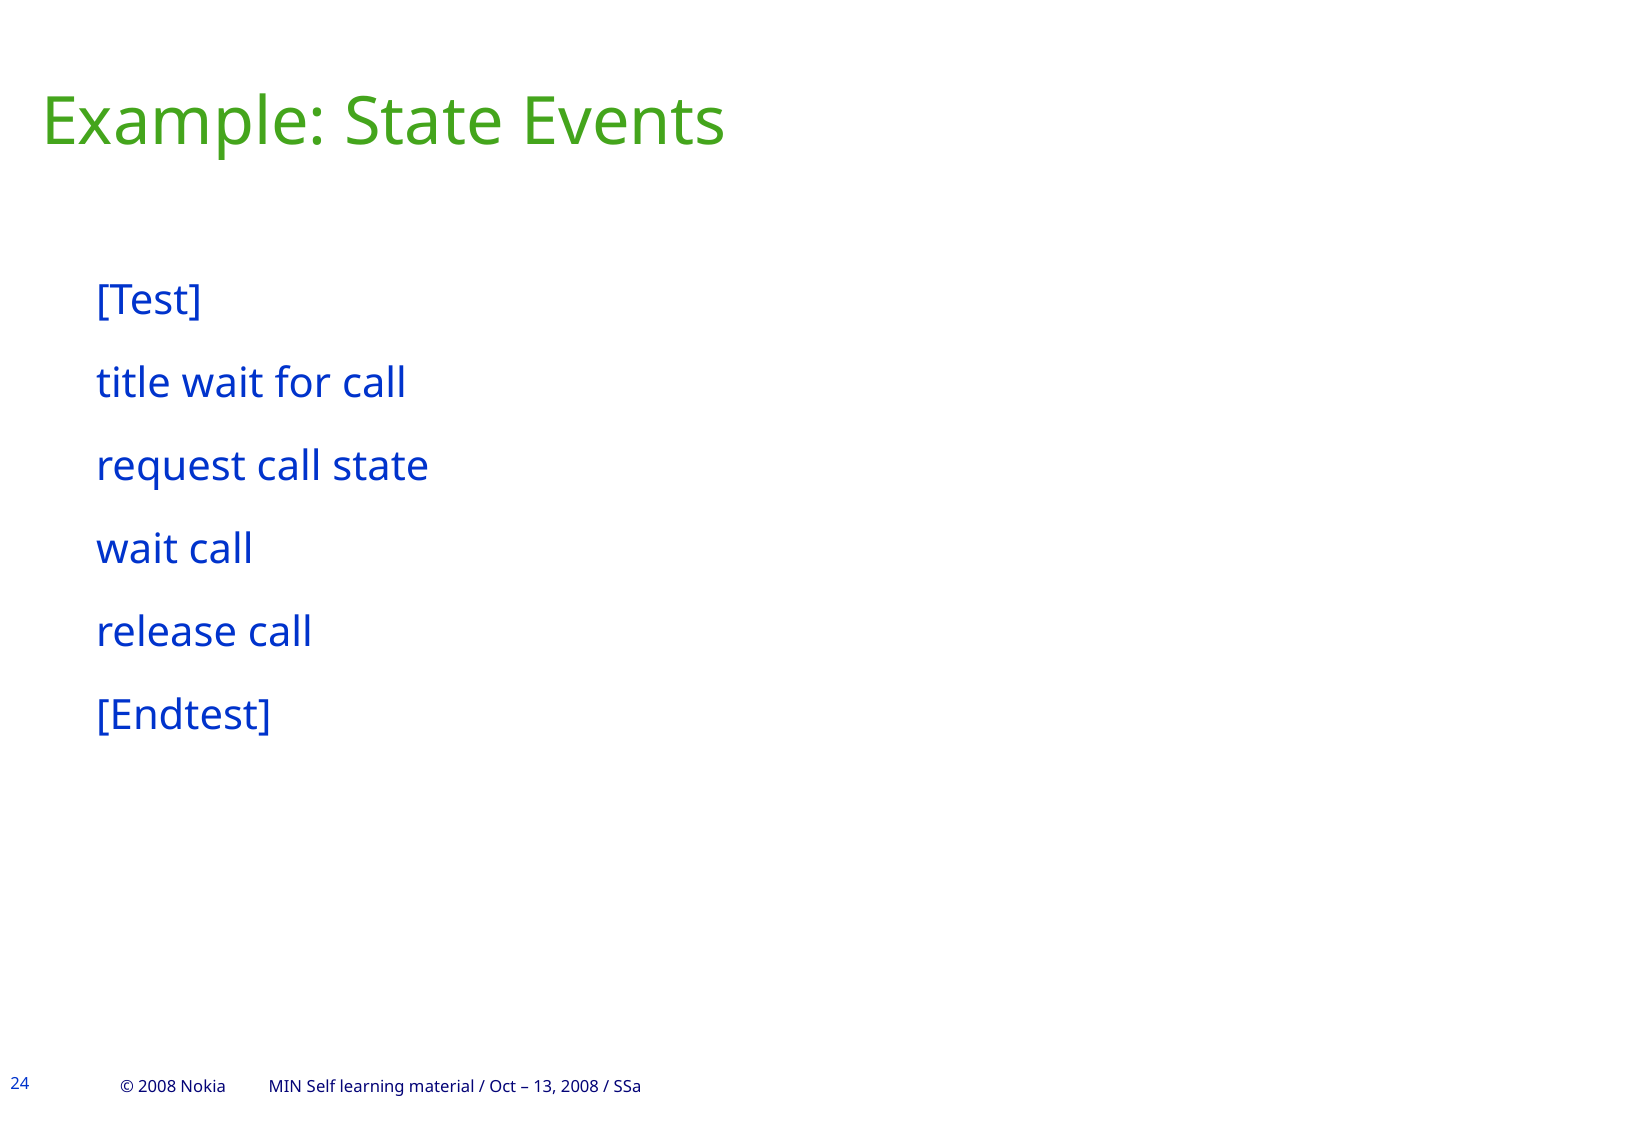

# Example: State Events
[Test]
title wait for call
request call state
wait call
release call
[Endtest]